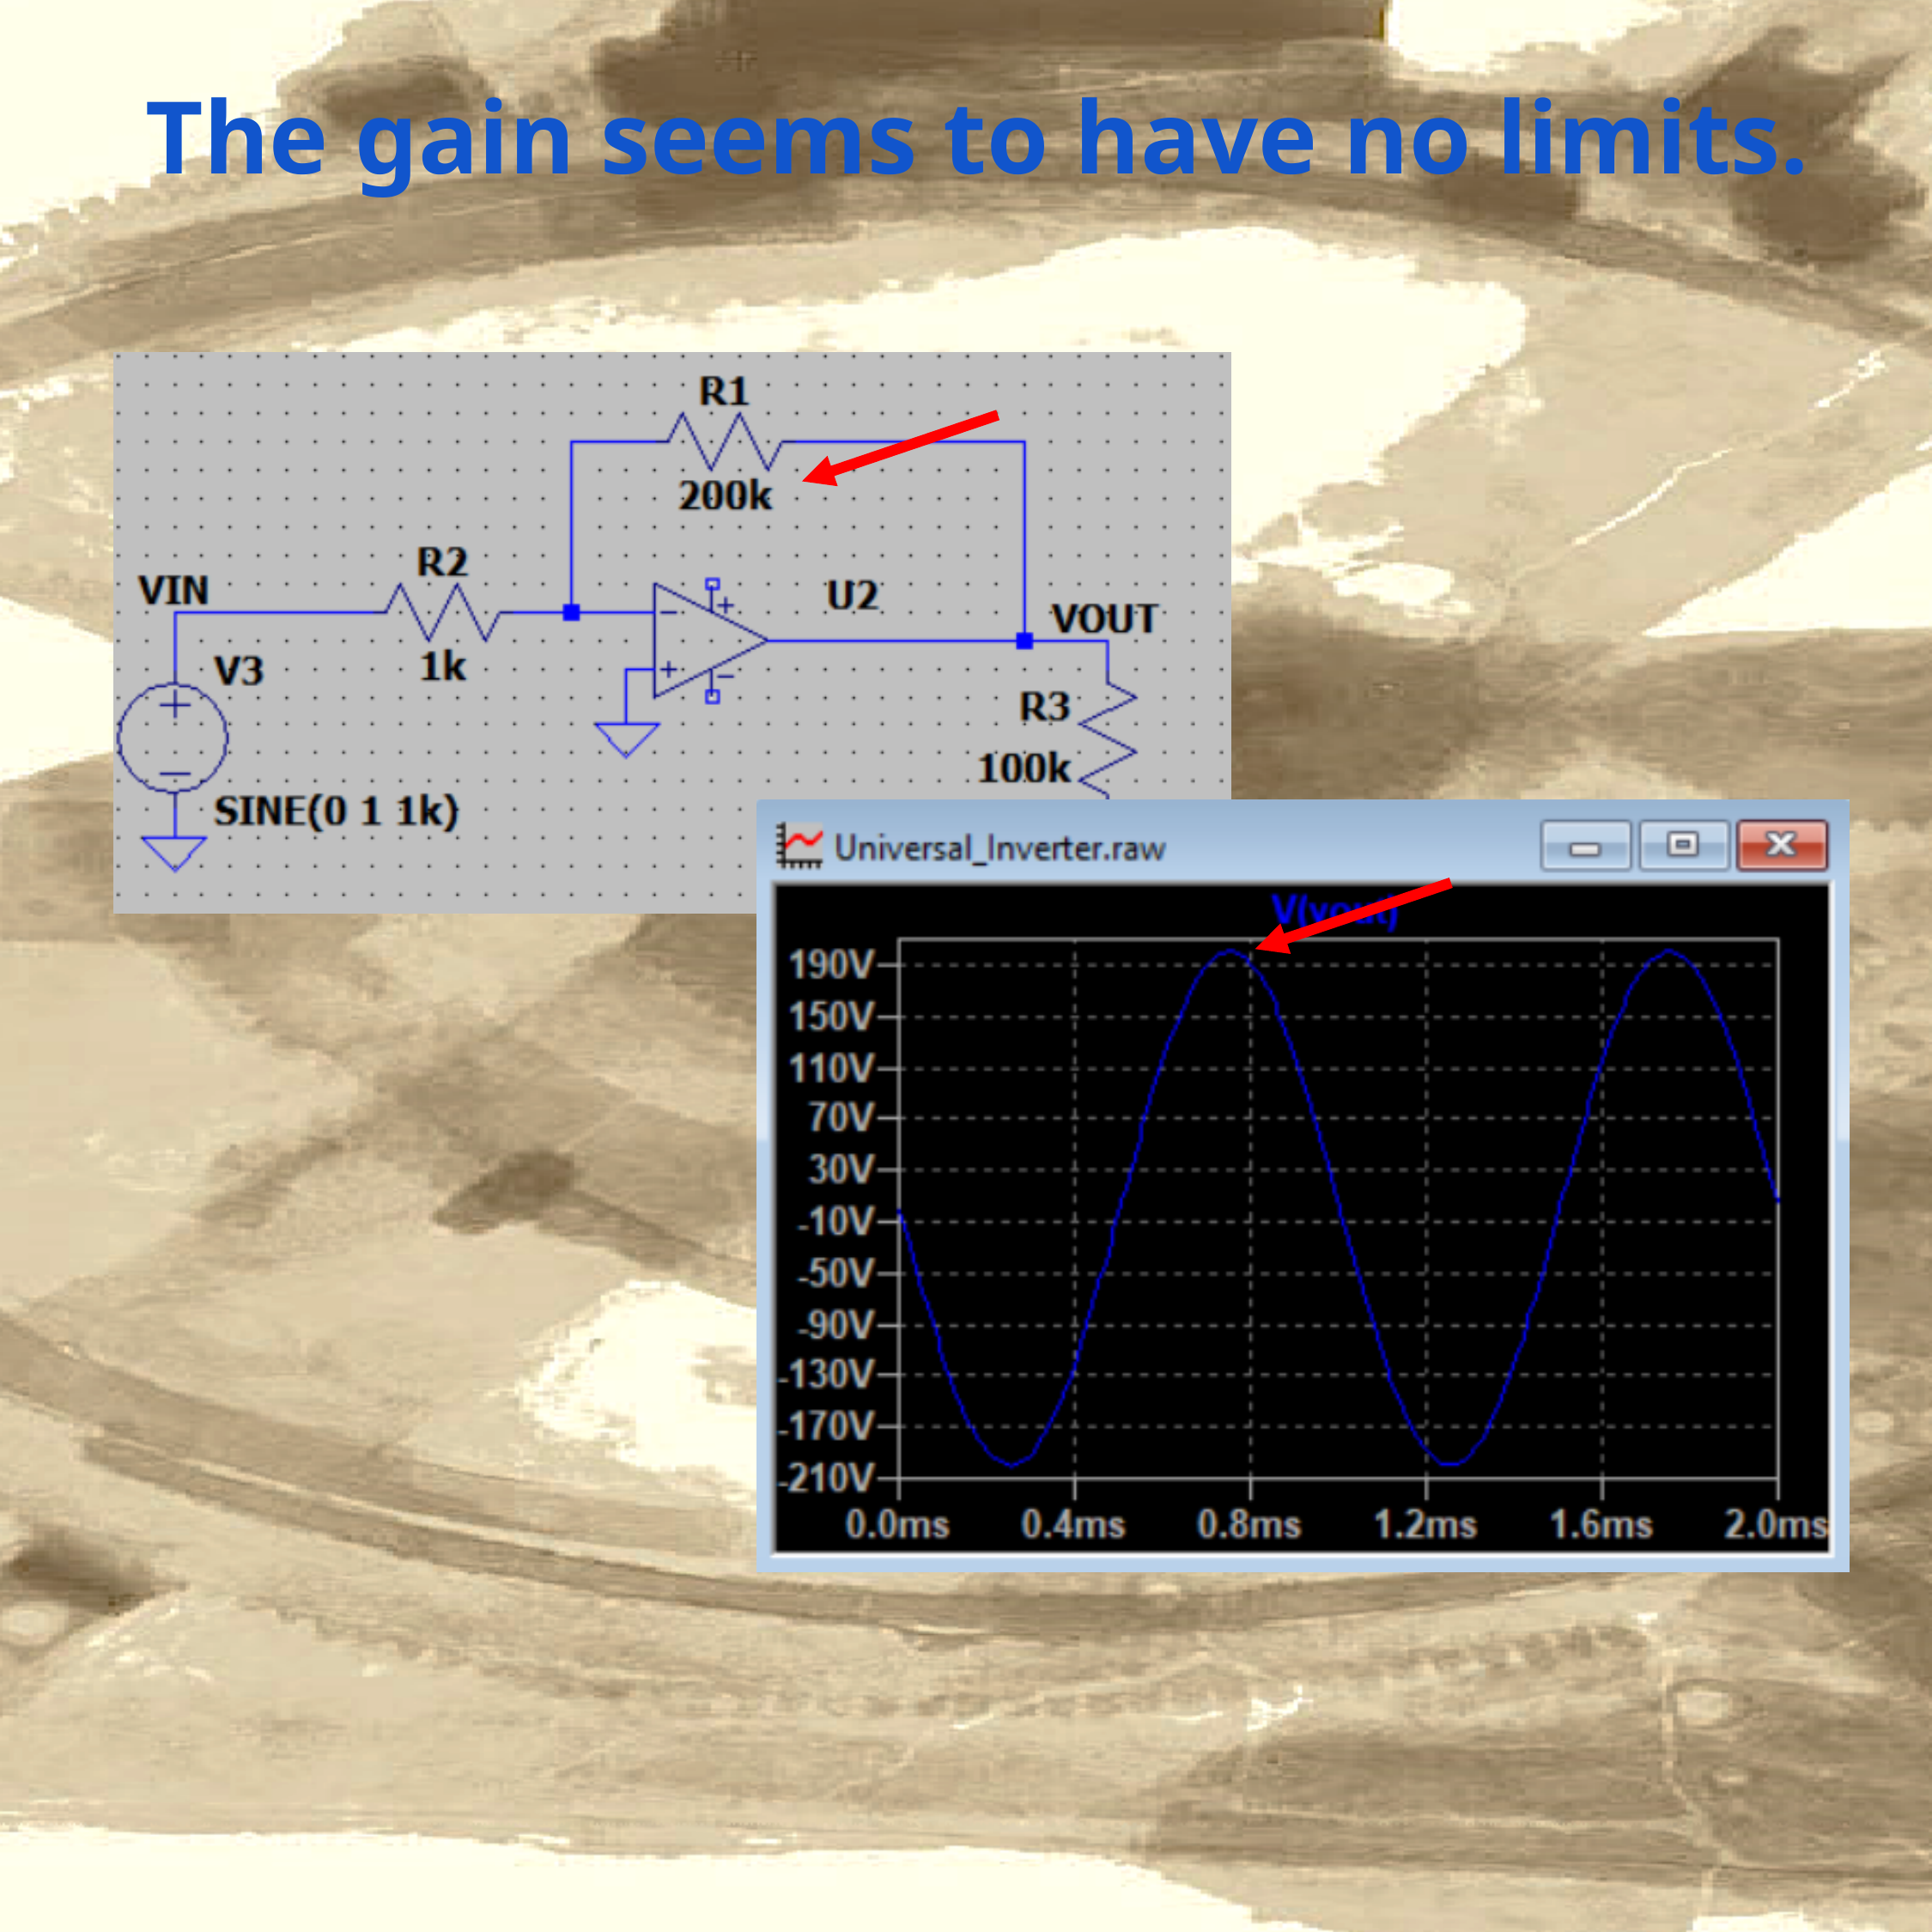

The gain seems to have no limits.